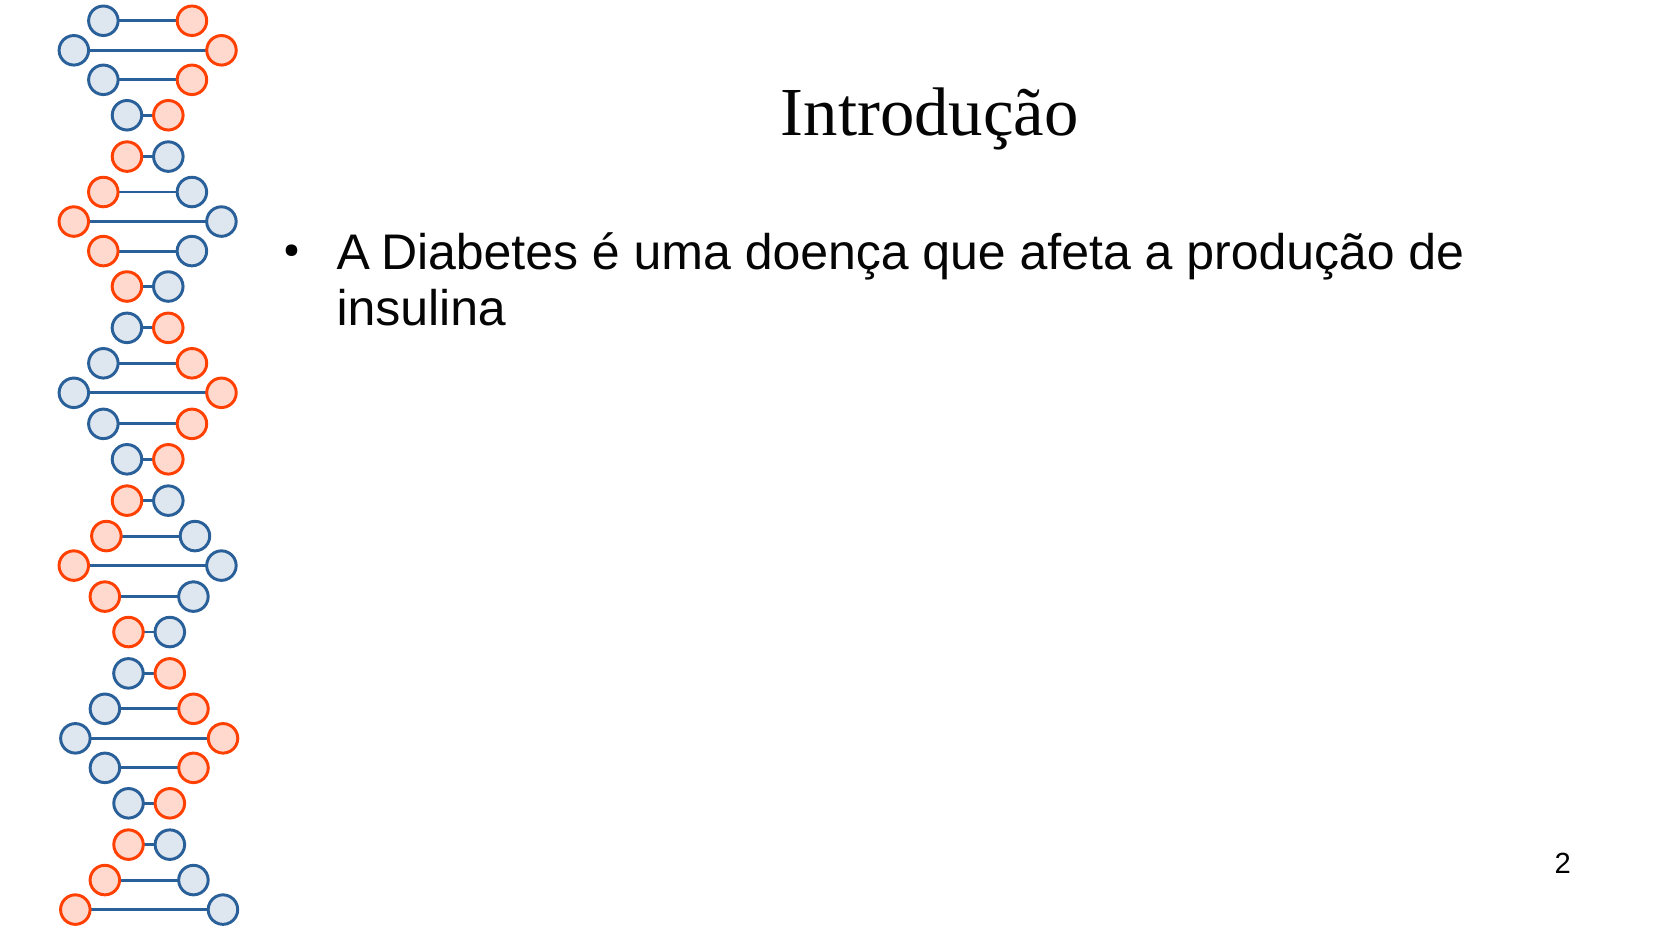

# Introdução
A Diabetes é uma doença que afeta a produção de insulina
2